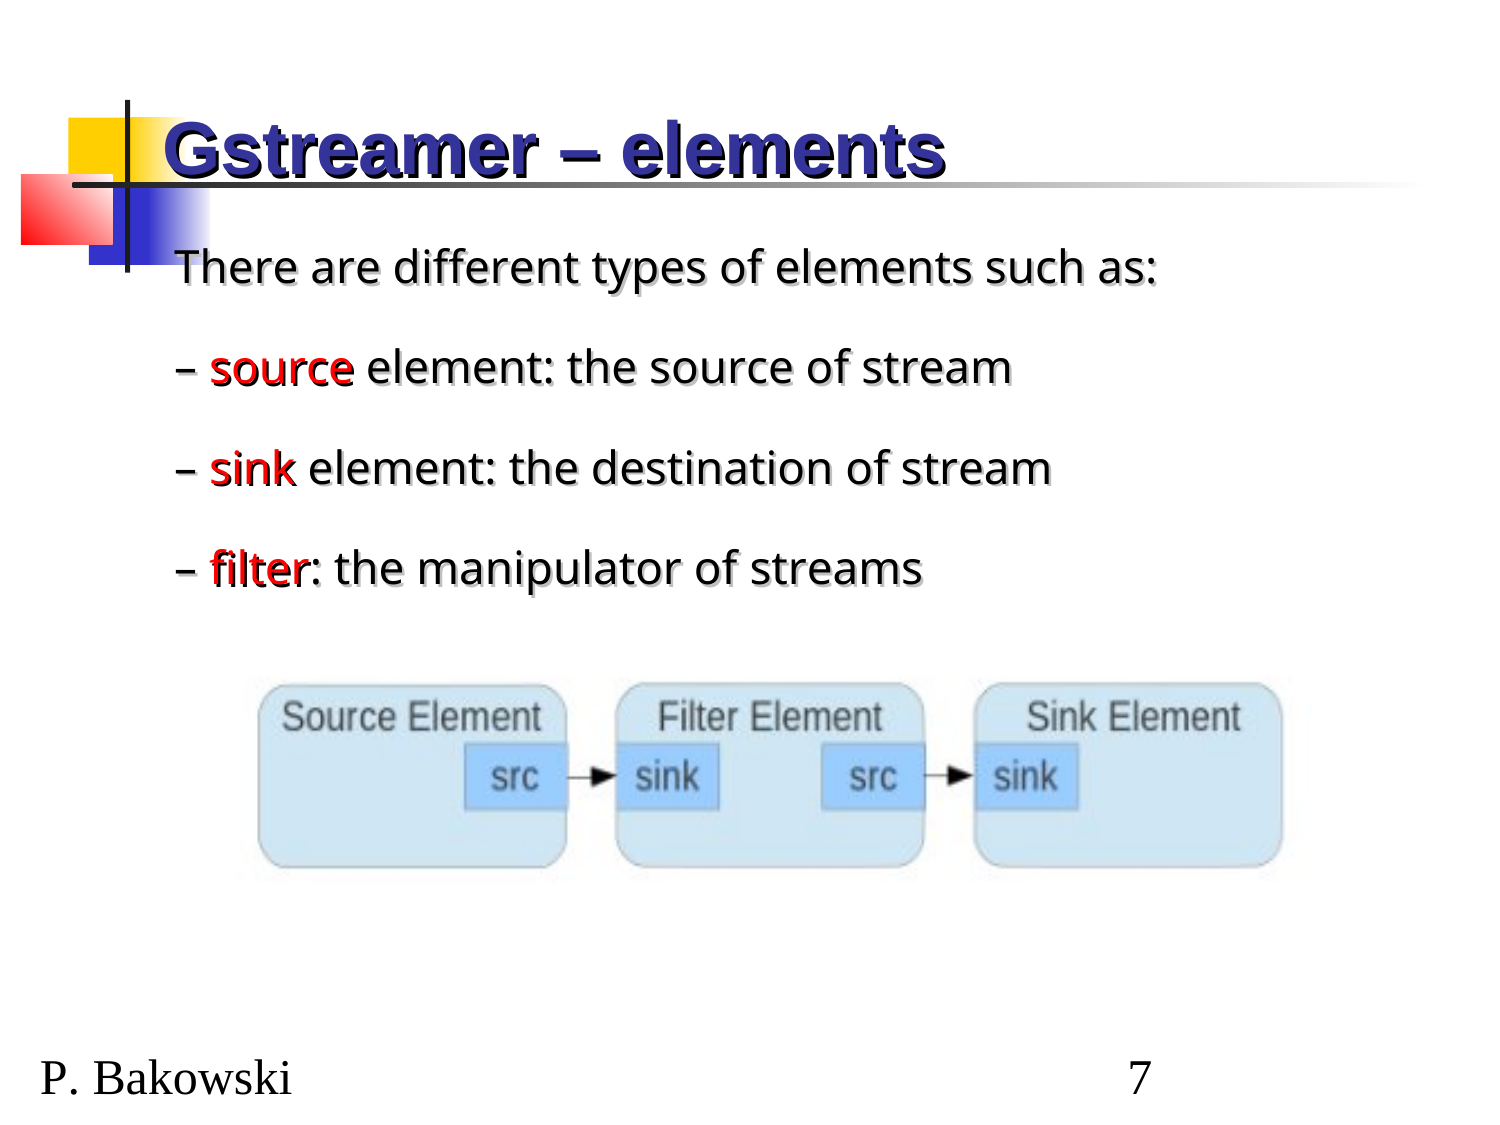

# Gstreamer – elements
There are different types of elements such as:
– source element: the source of stream
– sink element: the destination of stream
– filter: the manipulator of streams
P.Bakowski
7